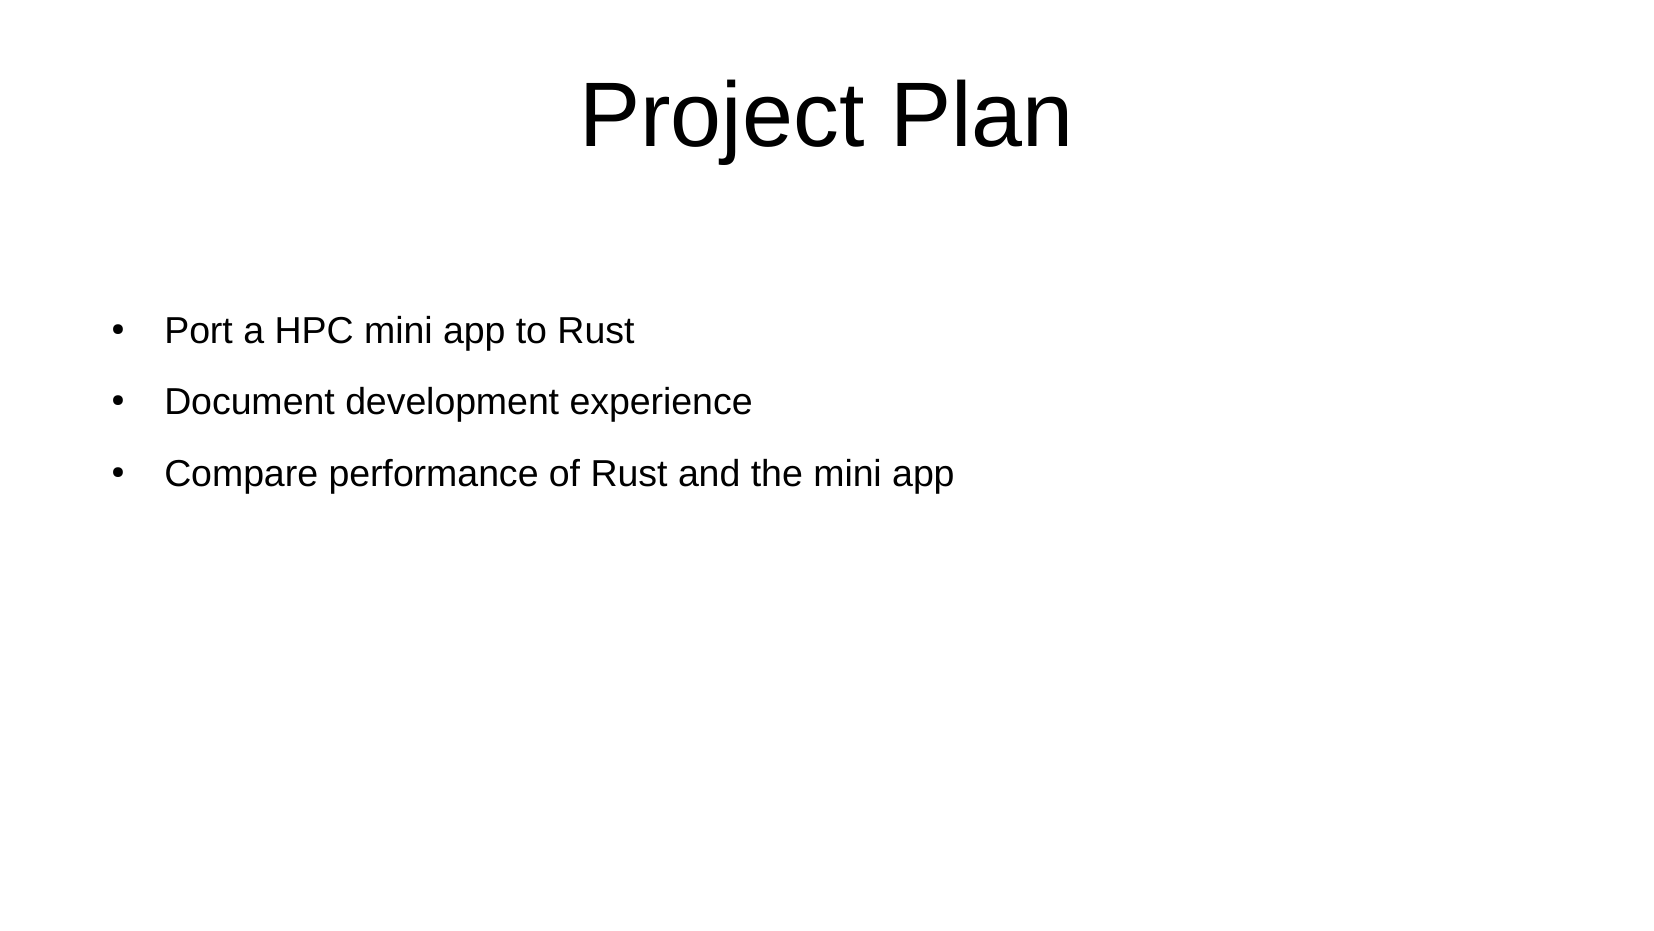

# Project Plan
Port a HPC mini app to Rust
Document development experience
Compare performance of Rust and the mini app